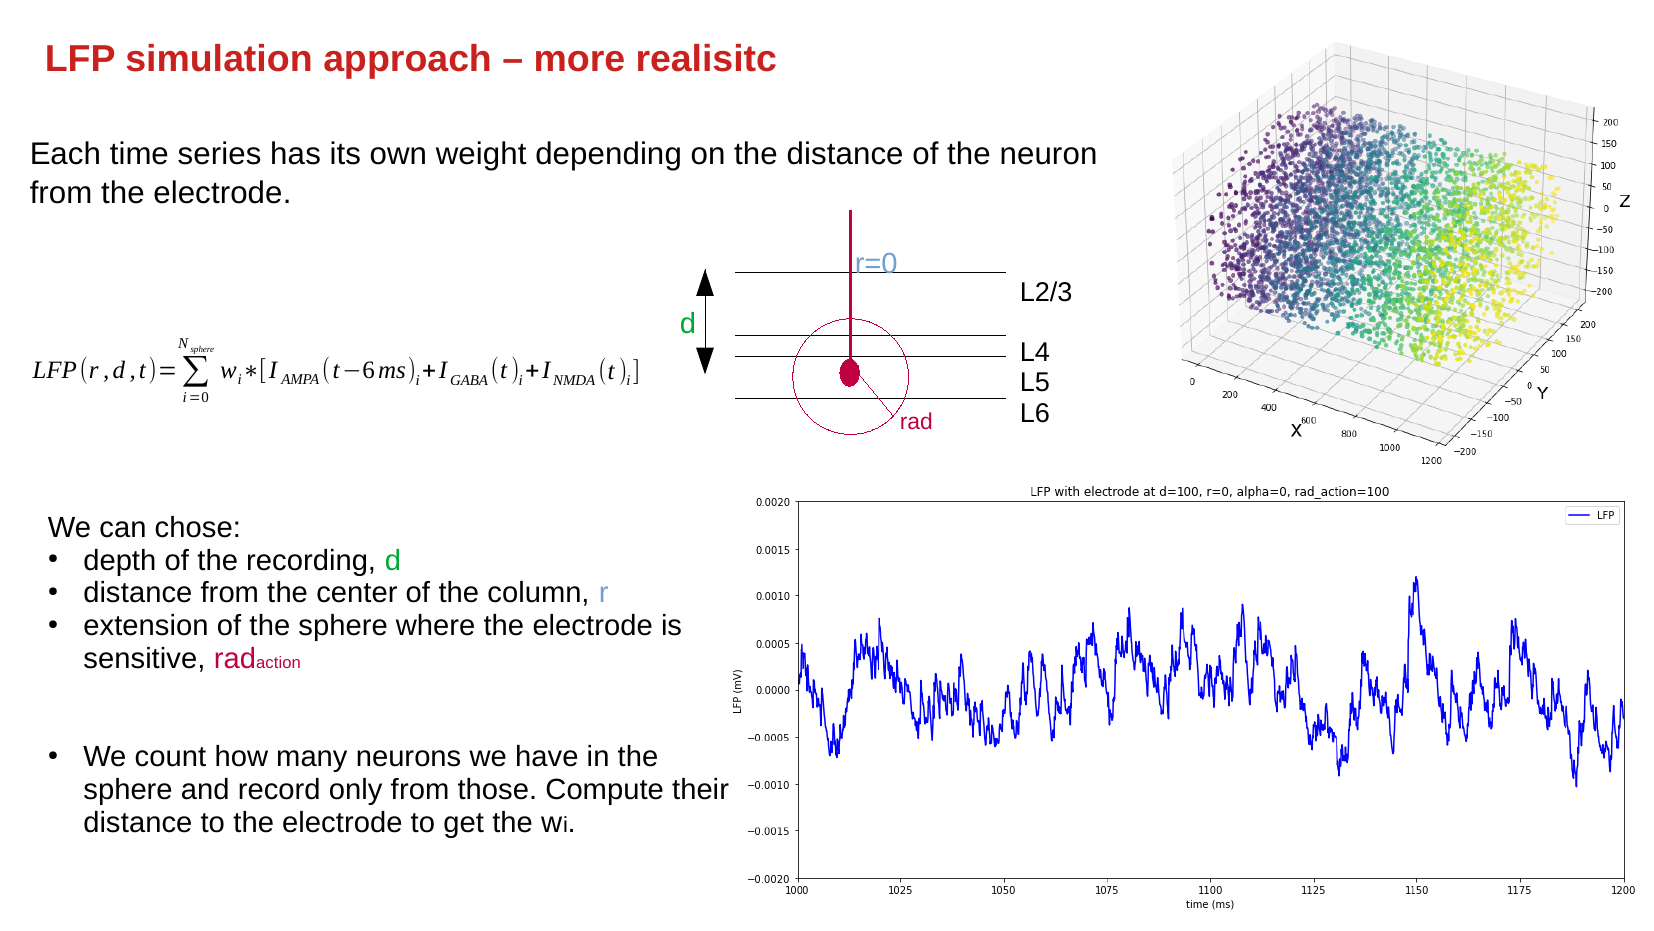

LFP simulation approach – more realisitc
Each time series has its own weight depending on the distance of the neuron from the electrode.
r=0
L2/3
L4
L5
L6
d
rad
We can chose:
depth of the recording, d
distance from the center of the column, r
extension of the sphere where the electrode is sensitive, radaction
We count how many neurons we have in the sphere and record only from those. Compute their distance to the electrode to get the wi.